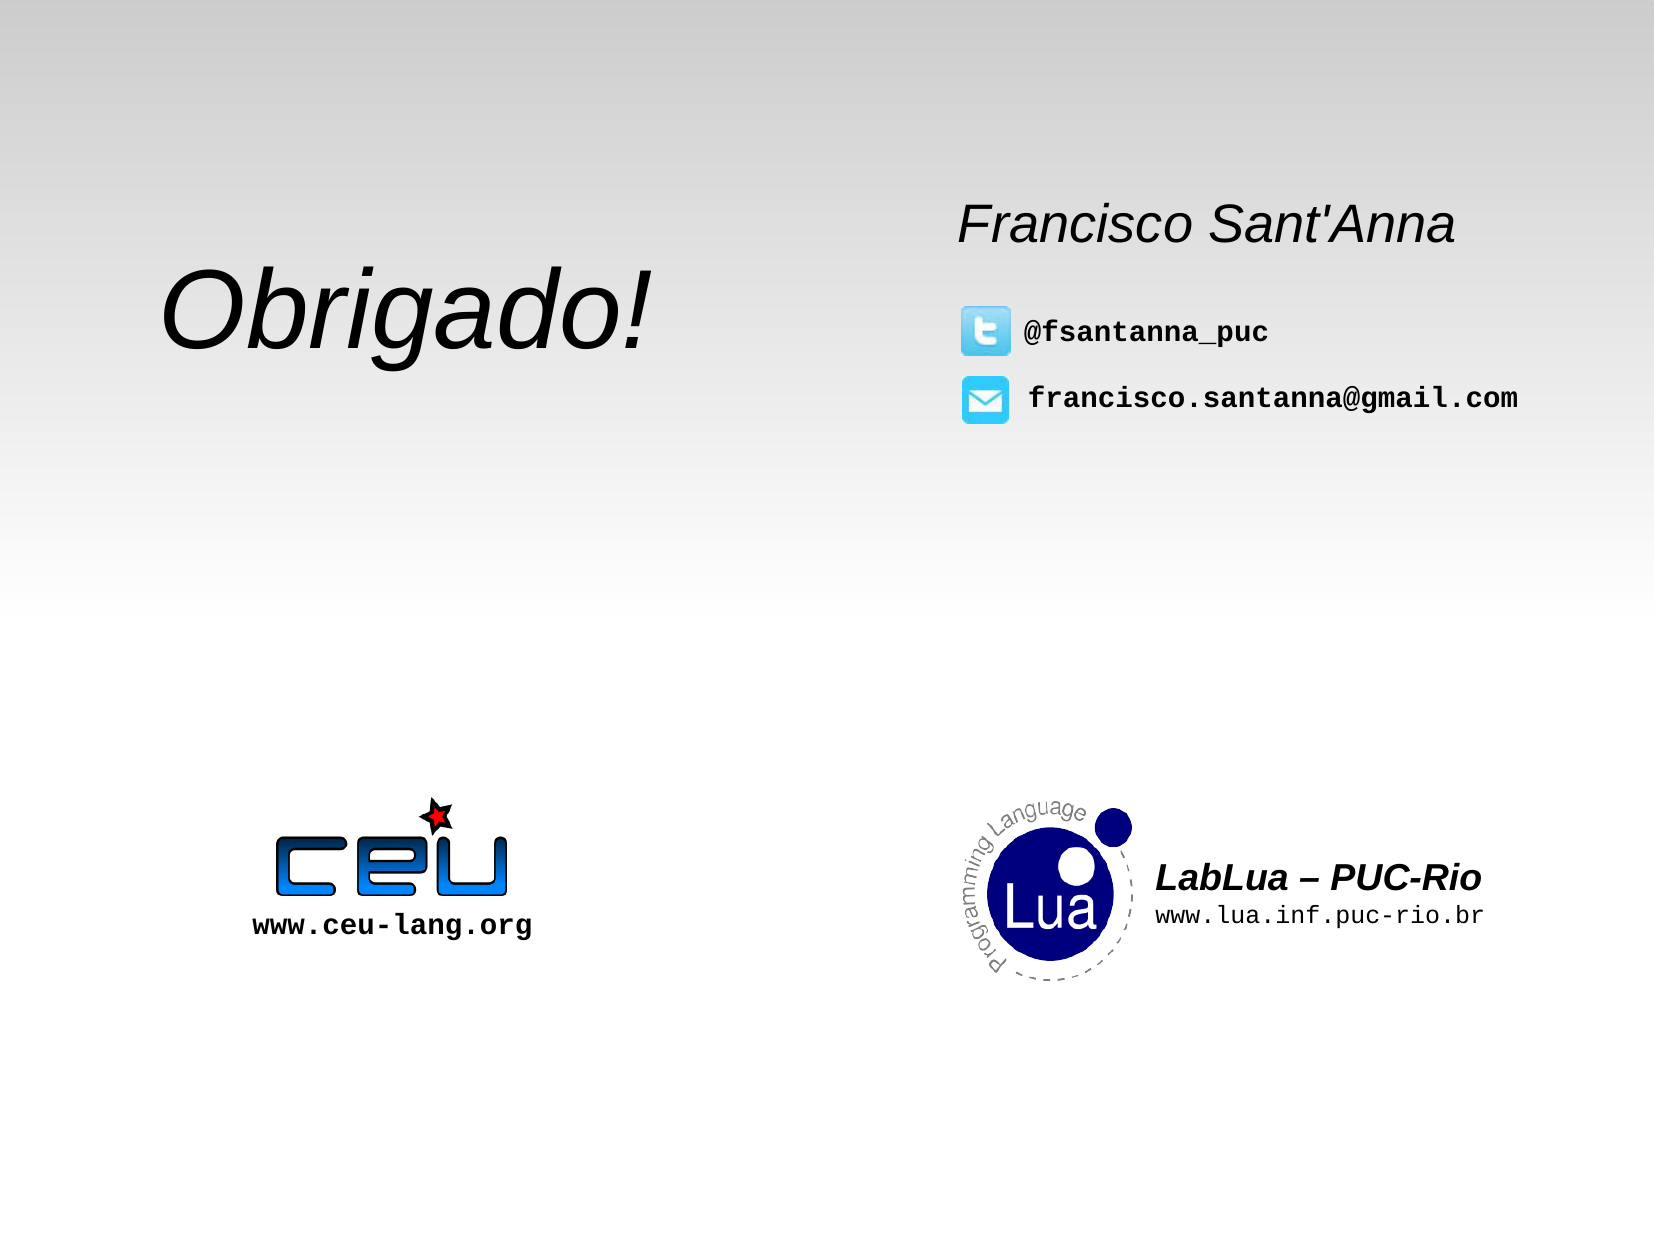

# Obrigado!
Francisco Sant'Anna
 @fsantanna_puc
 francisco.santanna@gmail.com
LabLua – PUC-Rio
www.lua.inf.puc-rio.br
www.ceu-lang.org